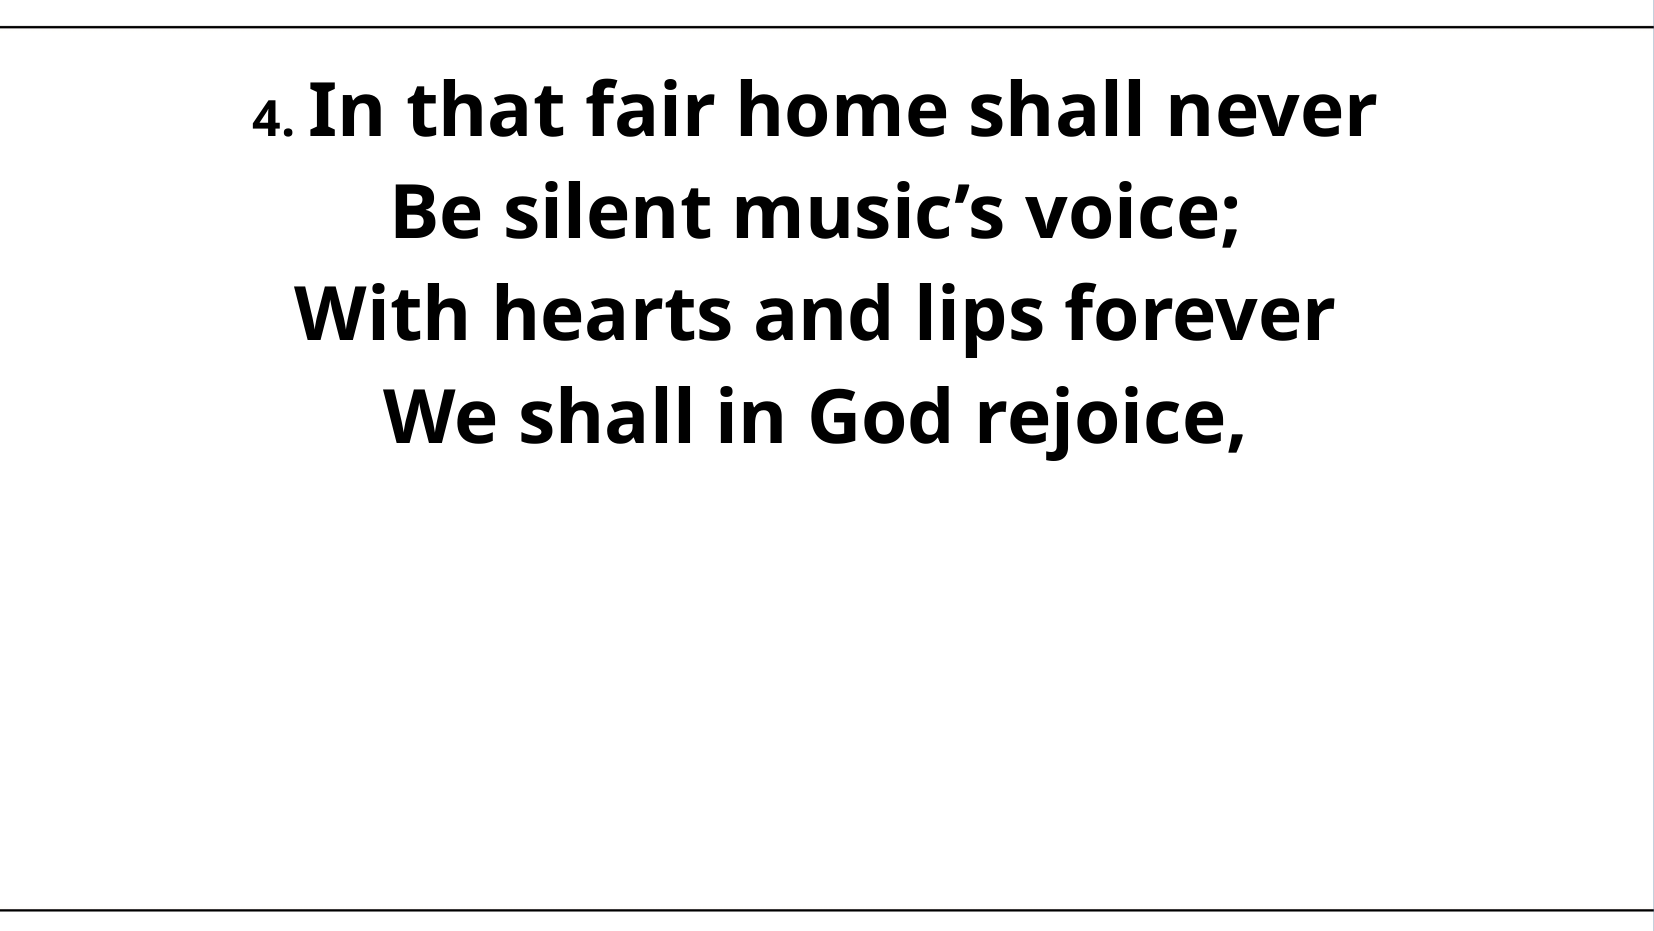

4. In that fair home shall never
Be silent music’s voice;
With hearts and lips forever
We shall in God rejoice,